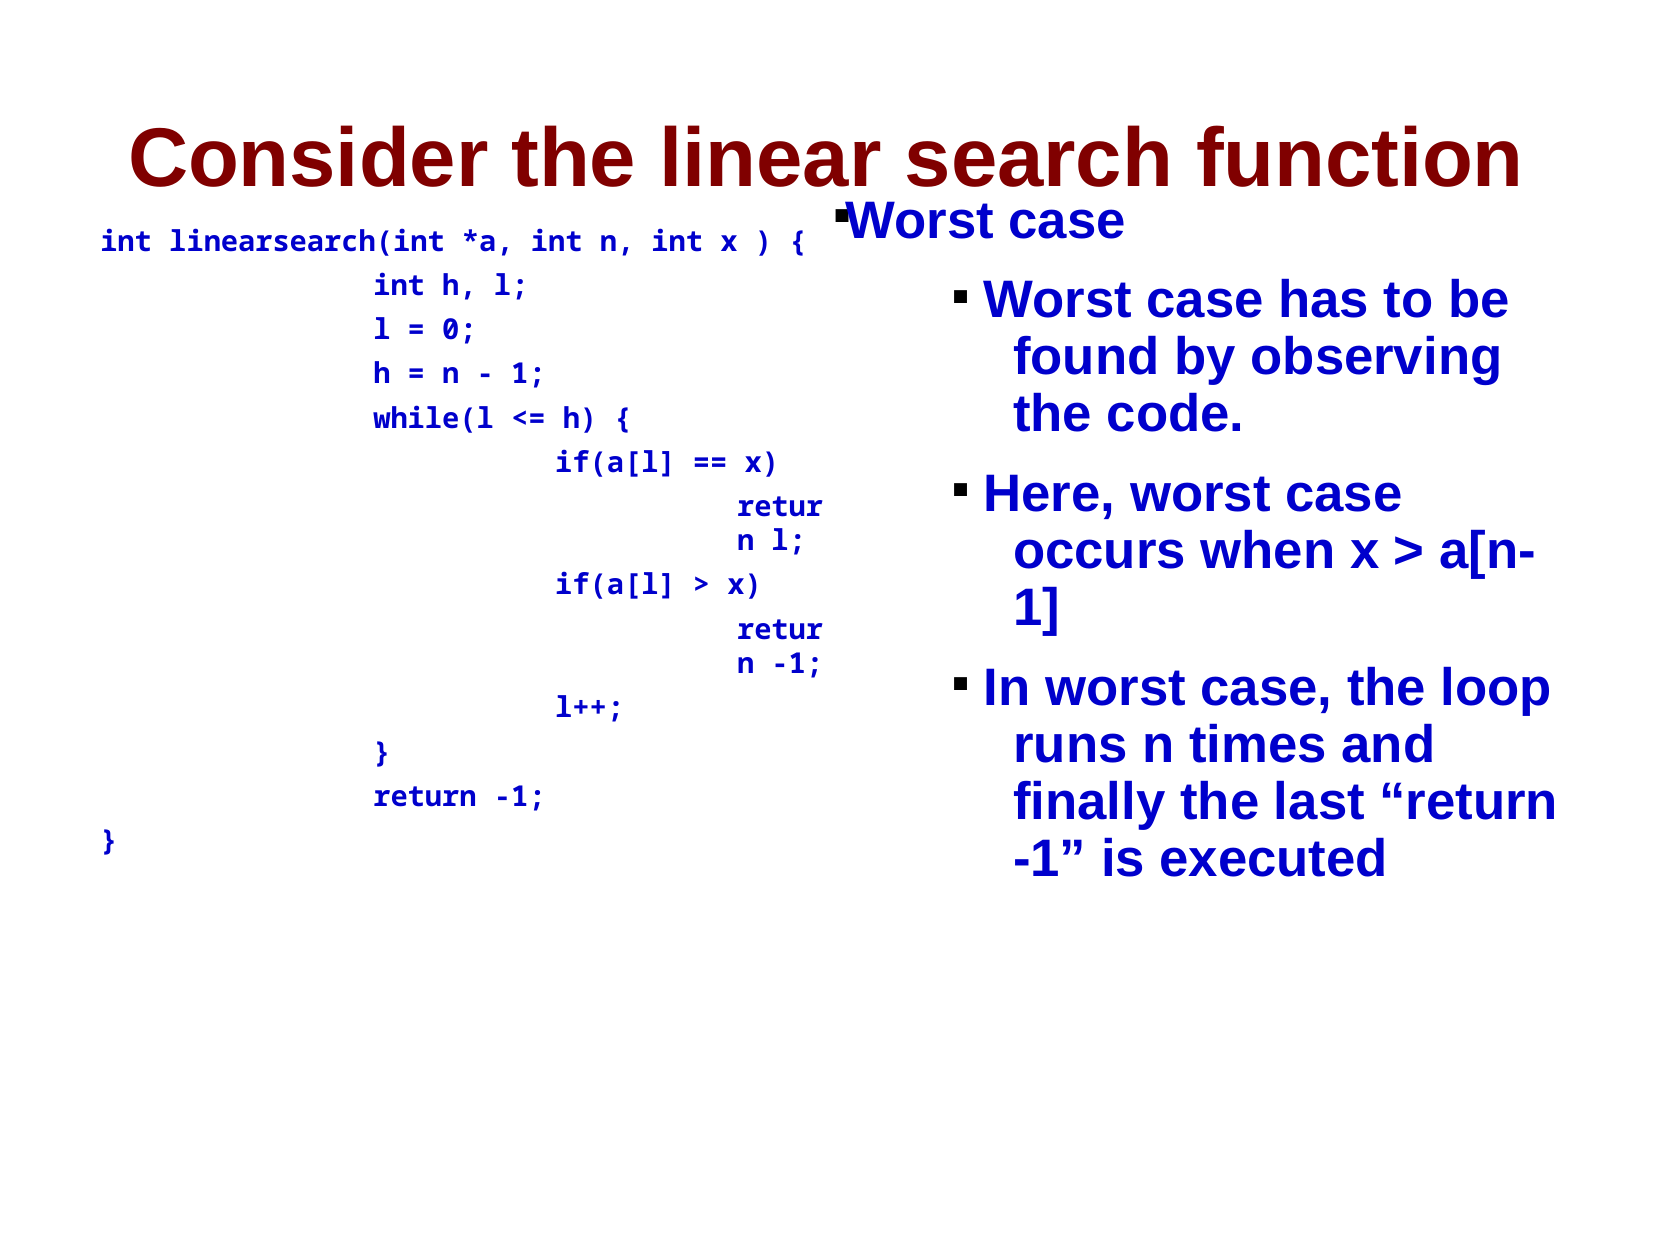

# Consider the linear search function
Worst case
Worst case has to be found by observing the code.
Here, worst case occurs when x > a[n-1]
In worst case, the loop runs n times and finally the last “return -1” is executed
int linearsearch(int *a, int n, int x ) {
int h, l;
l = 0;
h = n - 1;
while(l <= h) {
if(a[l] == x)
return l;
if(a[l] > x)
return -1;
l++;
}
return -1;
}